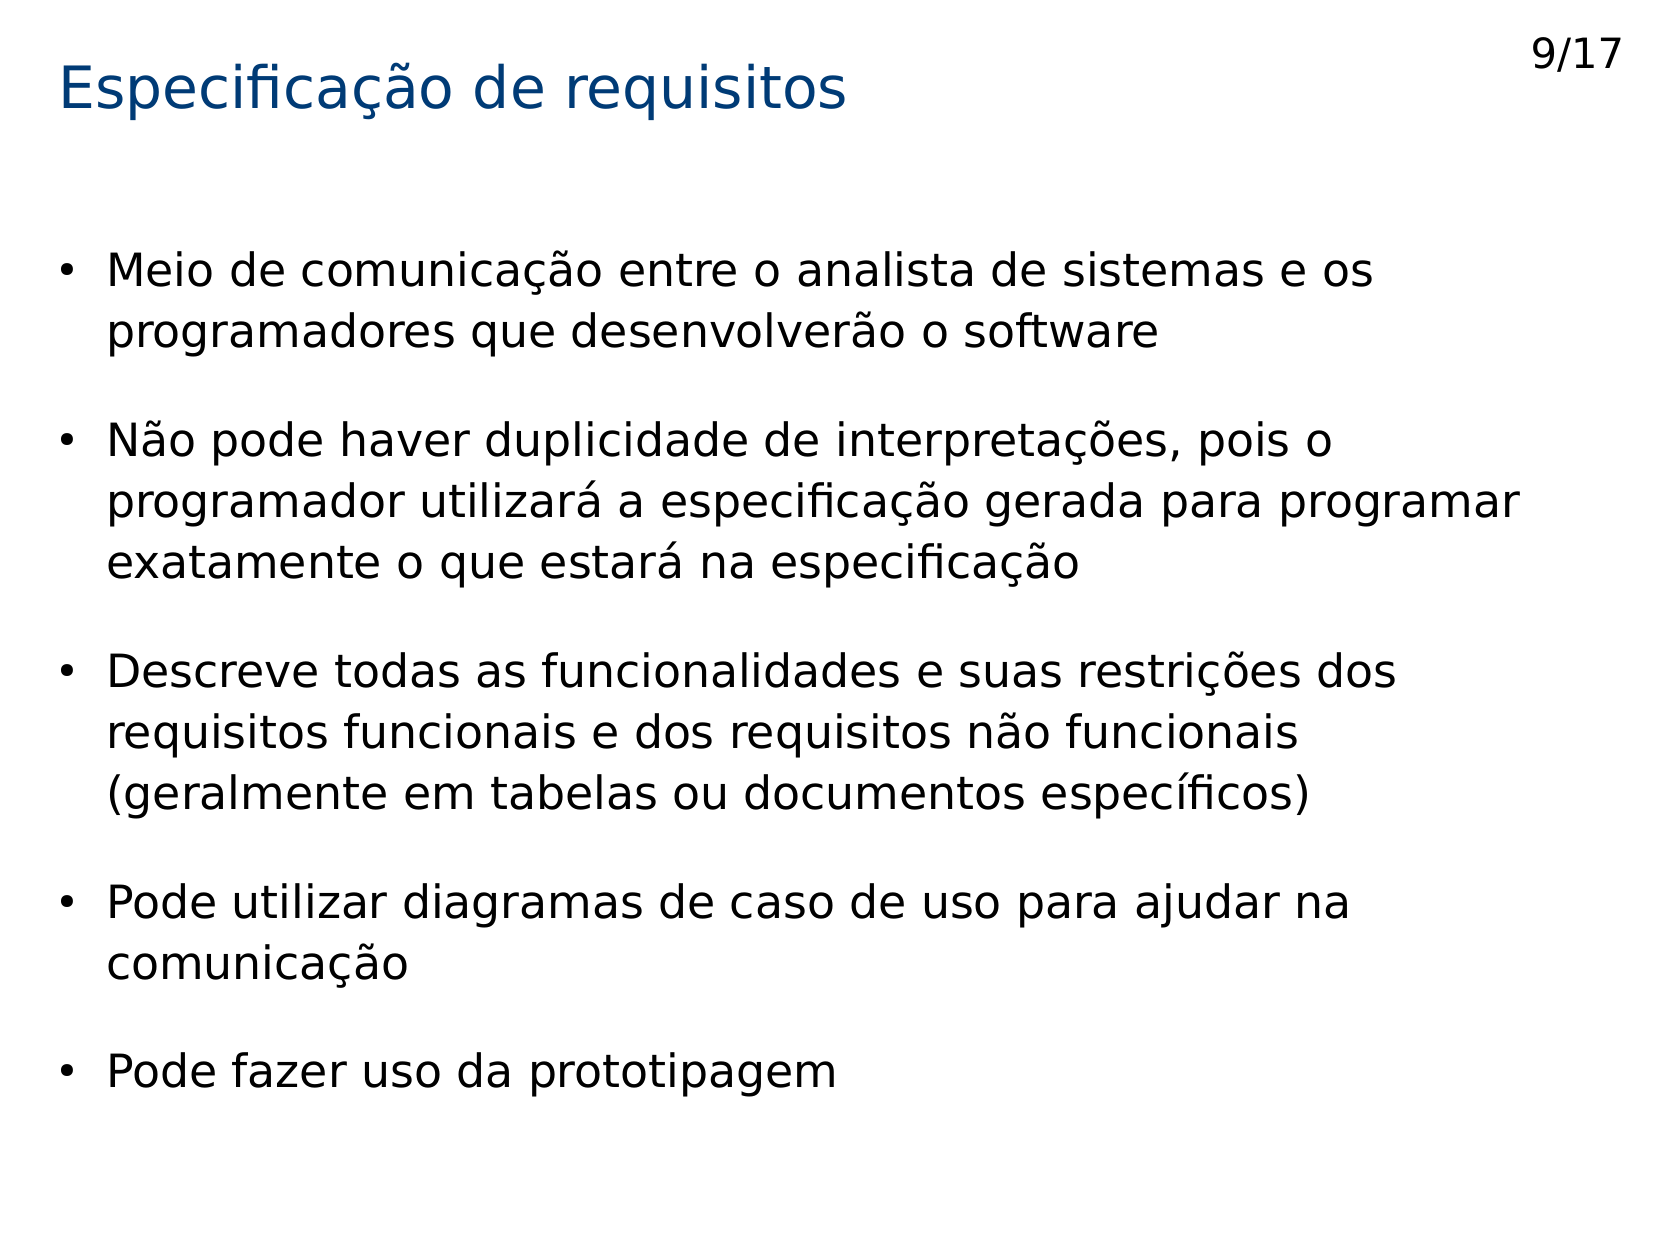

# Especificação de requisitos
9
Meio de comunicação entre o analista de sistemas e os programadores que desenvolverão o software
Não pode haver duplicidade de interpretações, pois o programador utilizará a especificação gerada para programar exatamente o que estará na especificação
Descreve todas as funcionalidades e suas restrições dos requisitos funcionais e dos requisitos não funcionais (geralmente em tabelas ou documentos específicos)
Pode utilizar diagramas de caso de uso para ajudar na comunicação
Pode fazer uso da prototipagem